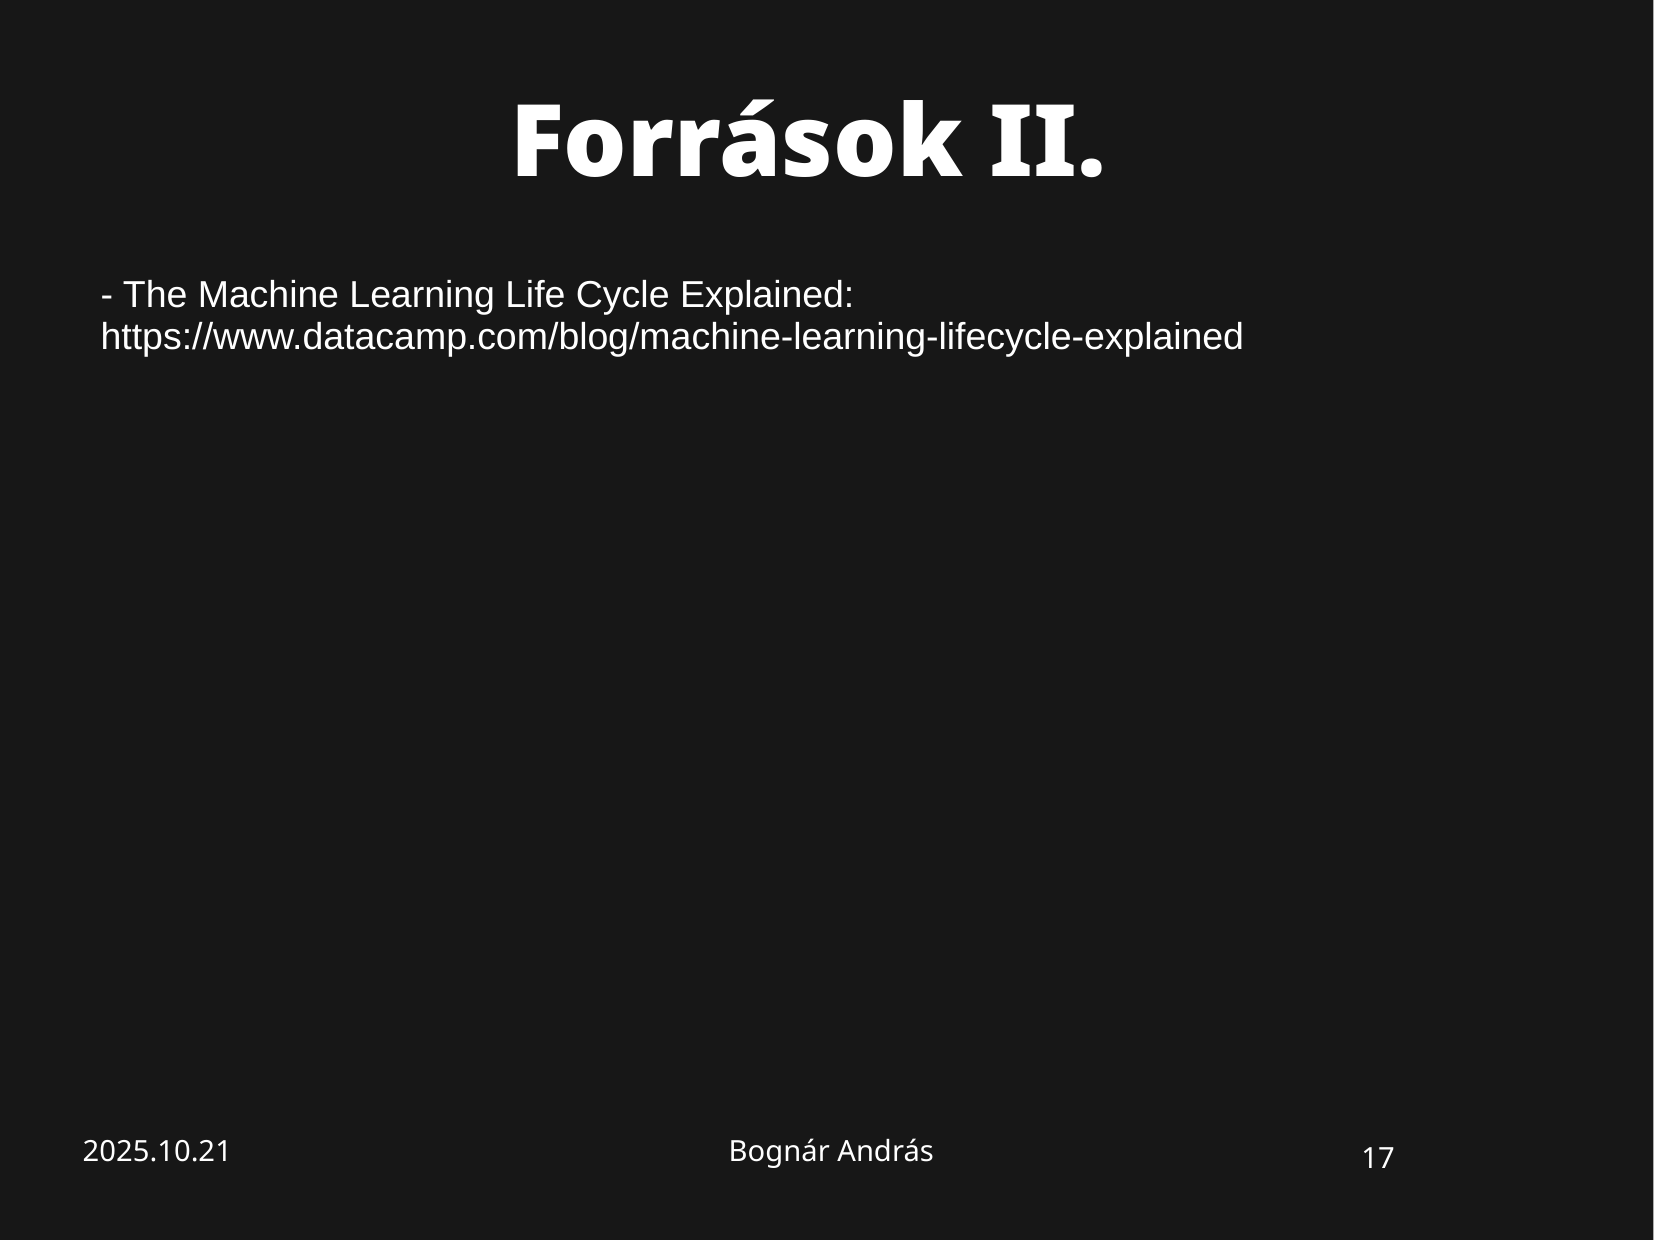

Források II.
- The Machine Learning Life Cycle Explained: https://www.datacamp.com/blog/machine-learning-lifecycle-explained